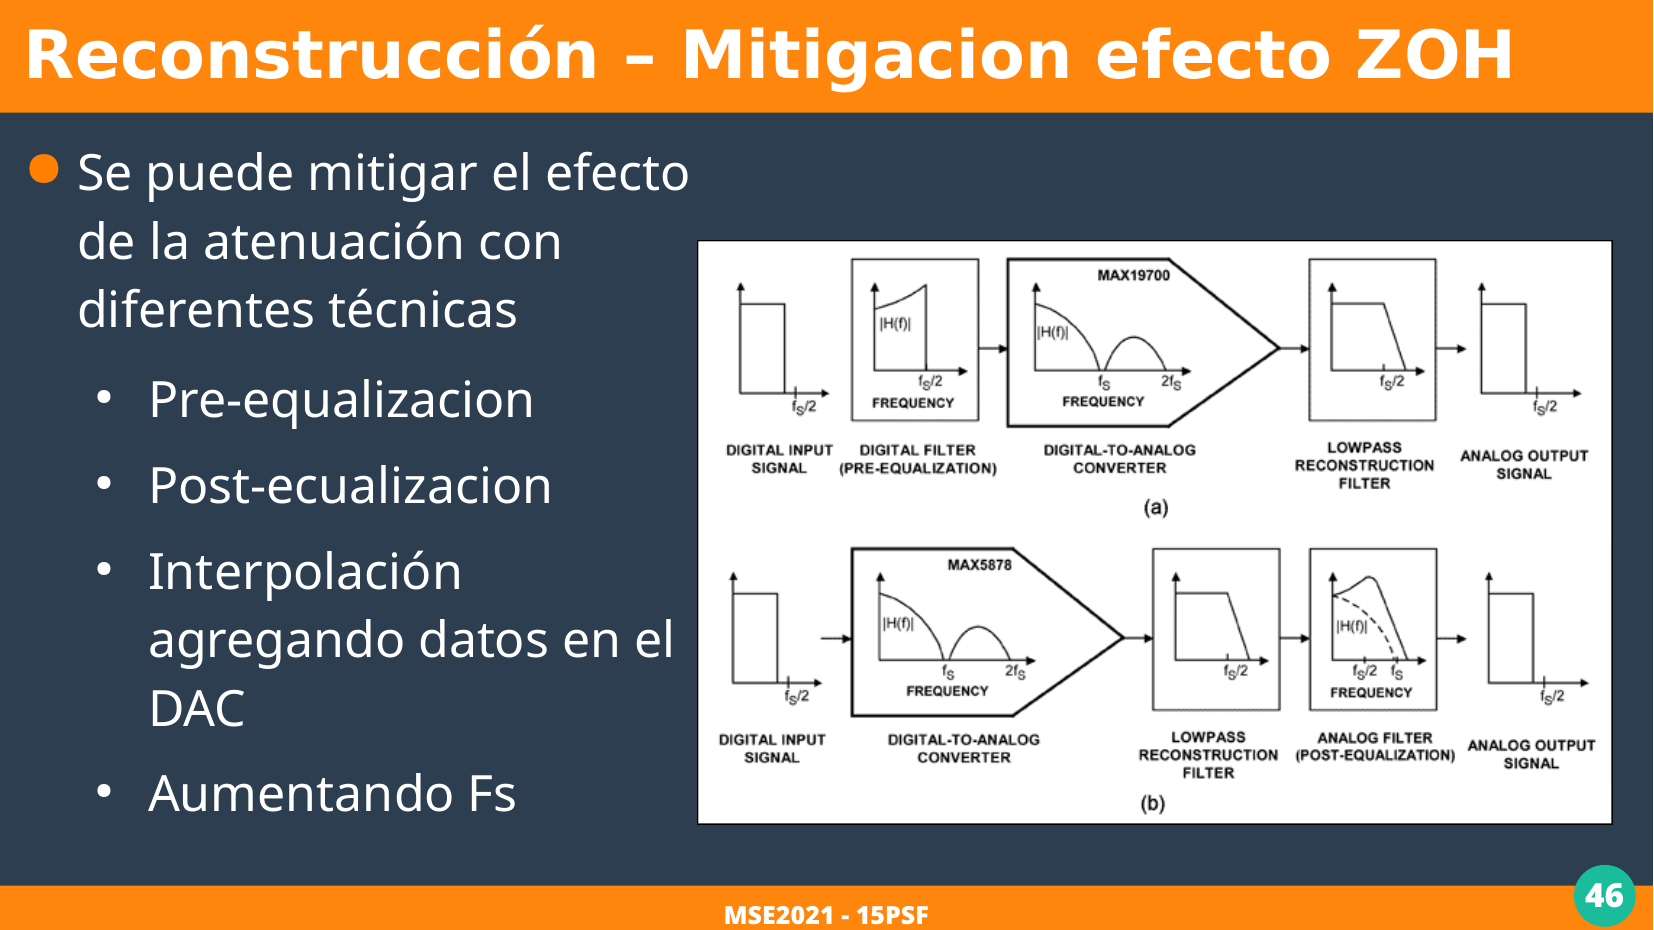

# Reconstrucción – Mitigacion efecto ZOH
Se puede mitigar el efecto de la atenuación con diferentes técnicas
Pre-equalizacion
Post-ecualizacion
Interpolación agregando datos en el DAC
Aumentando Fs
MSE2021 - 15PSF